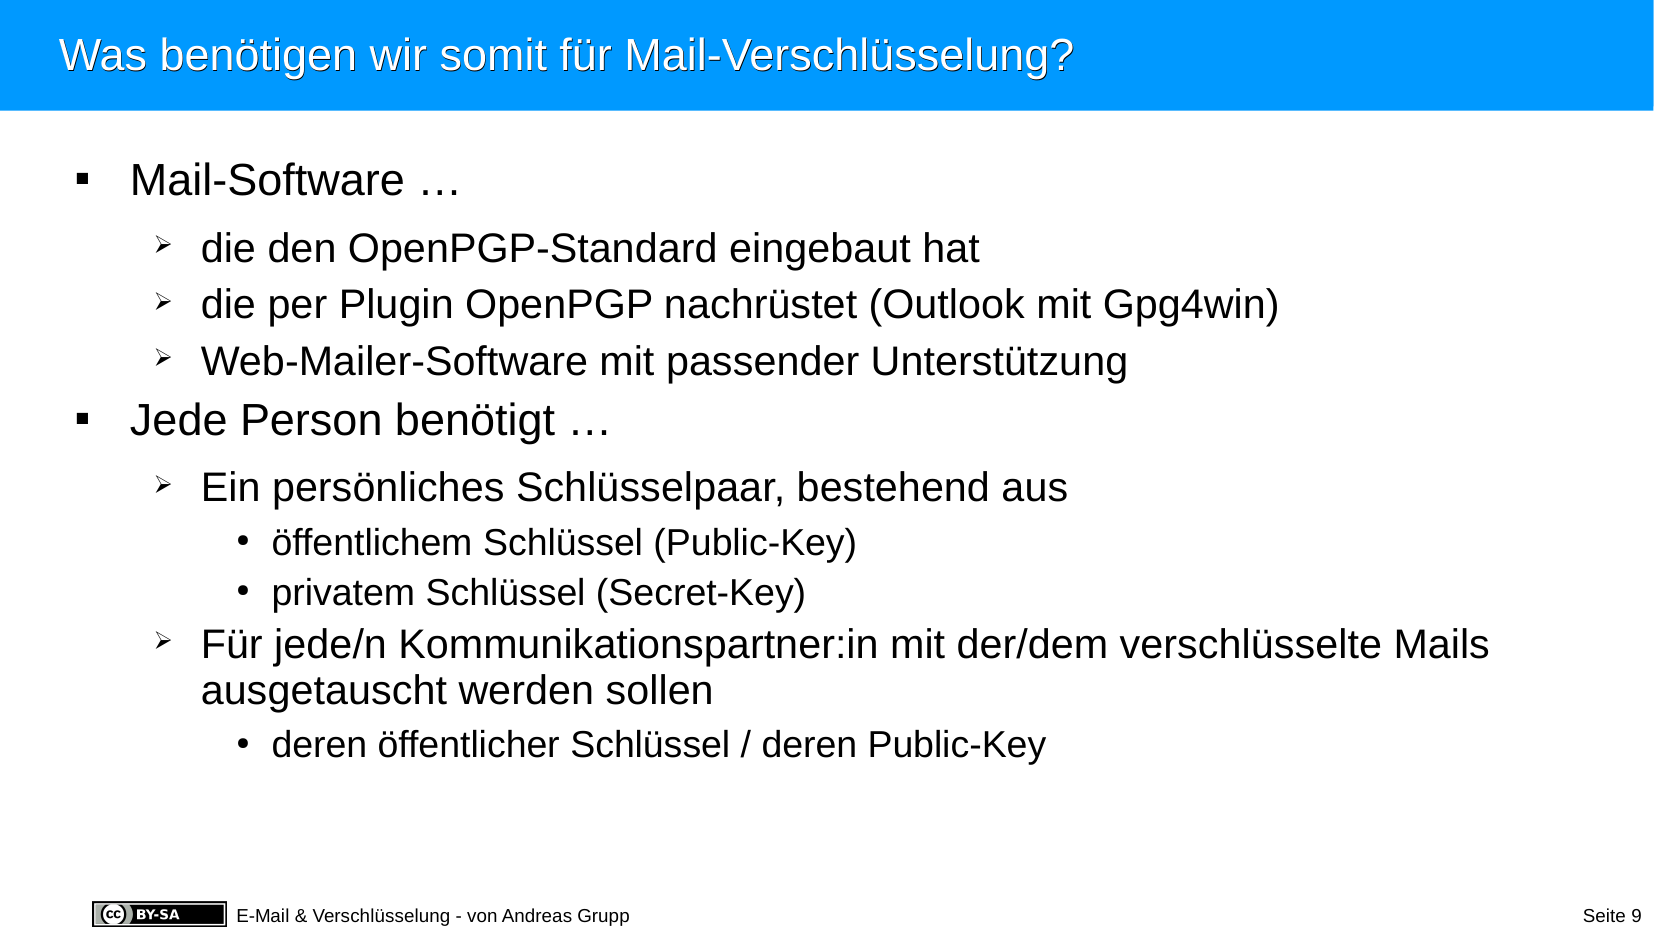

# Was benötigen wir somit für Mail-Verschlüsselung?
Mail-Software …
die den OpenPGP-Standard eingebaut hat
die per Plugin OpenPGP nachrüstet (Outlook mit Gpg4win)
Web-Mailer-Software mit passender Unterstützung
Jede Person benötigt …
Ein persönliches Schlüsselpaar, bestehend aus
öffentlichem Schlüssel (Public-Key)
privatem Schlüssel (Secret-Key)
Für jede/n Kommunikationspartner:in mit der/dem verschlüsselte Mails ausgetauscht werden sollen
deren öffentlicher Schlüssel / deren Public-Key
E-Mail & Verschlüsselung - von Andreas Grupp
9